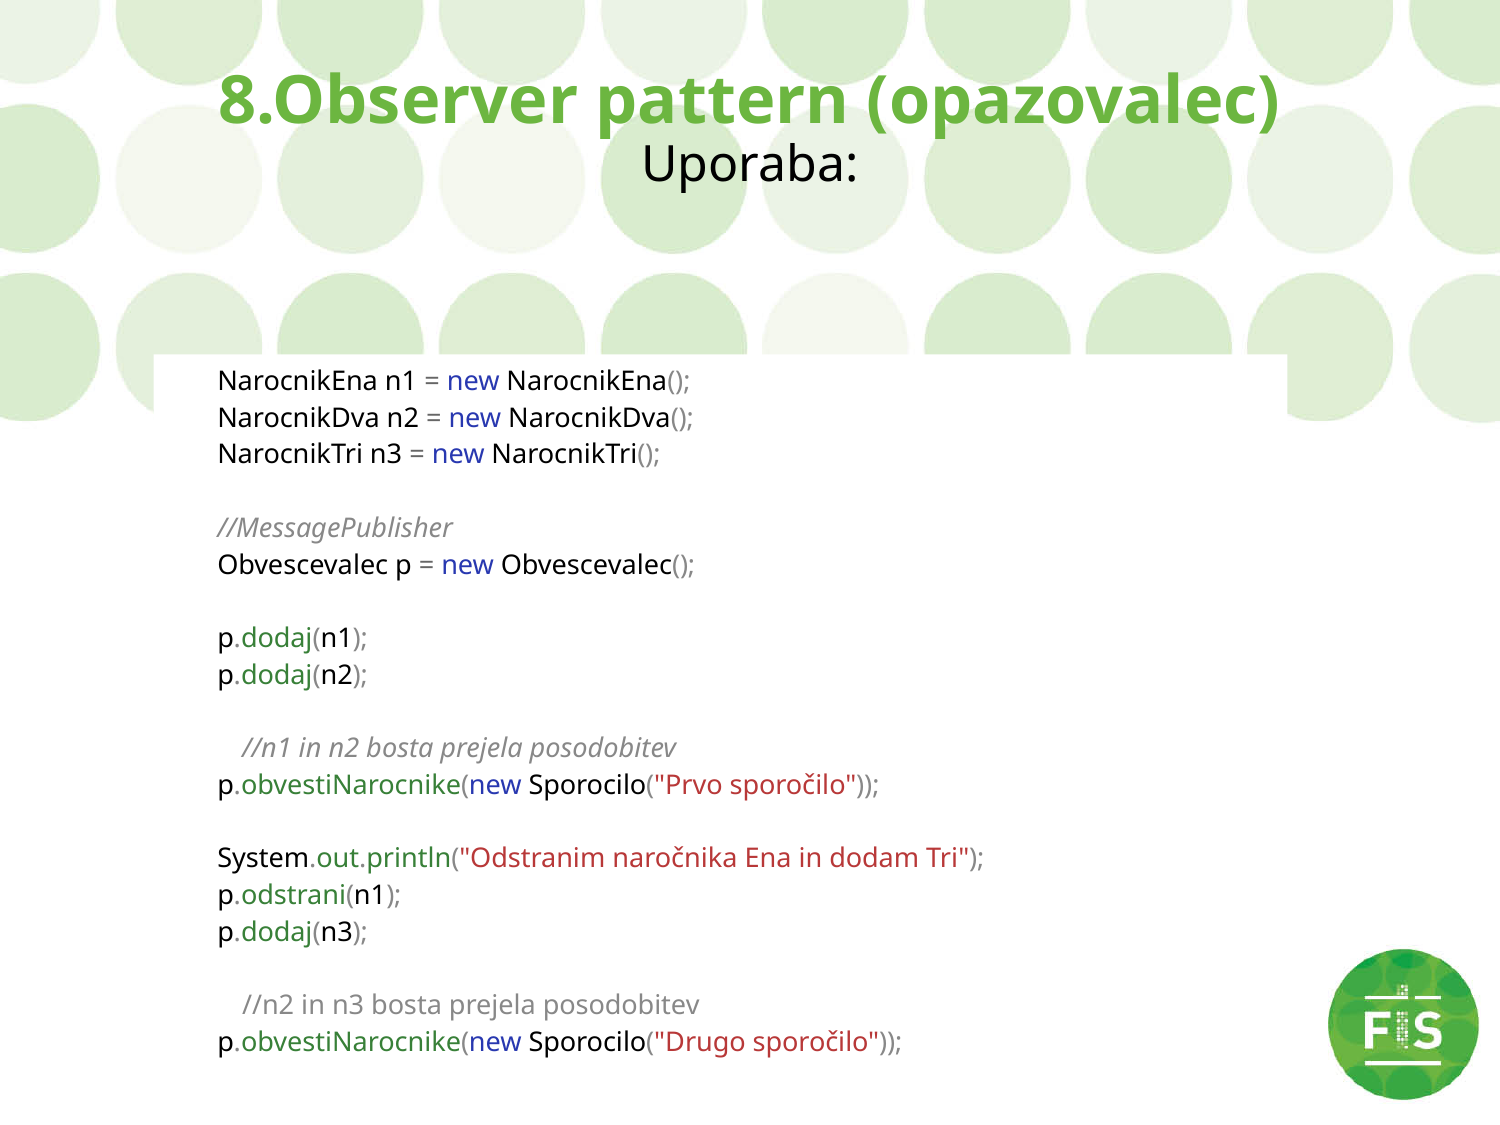

# 8.Observer pattern (opazovalec) Uporaba:
 NarocnikEna n1 = new NarocnikEna();
 NarocnikDva n2 = new NarocnikDva();
 NarocnikTri n3 = new NarocnikTri();
 //MessagePublisher
 Obvescevalec p = new Obvescevalec();
 p.dodaj(n1);
 p.dodaj(n2);
	//n1 in n2 bosta prejela posodobitev
 p.obvestiNarocnike(new Sporocilo("Prvo sporočilo"));
 System.out.println("Odstranim naročnika Ena in dodam Tri");
 p.odstrani(n1);
 p.dodaj(n3);
 	//n2 in n3 bosta prejela posodobitev
 p.obvestiNarocnike(new Sporocilo("Drugo sporočilo"));